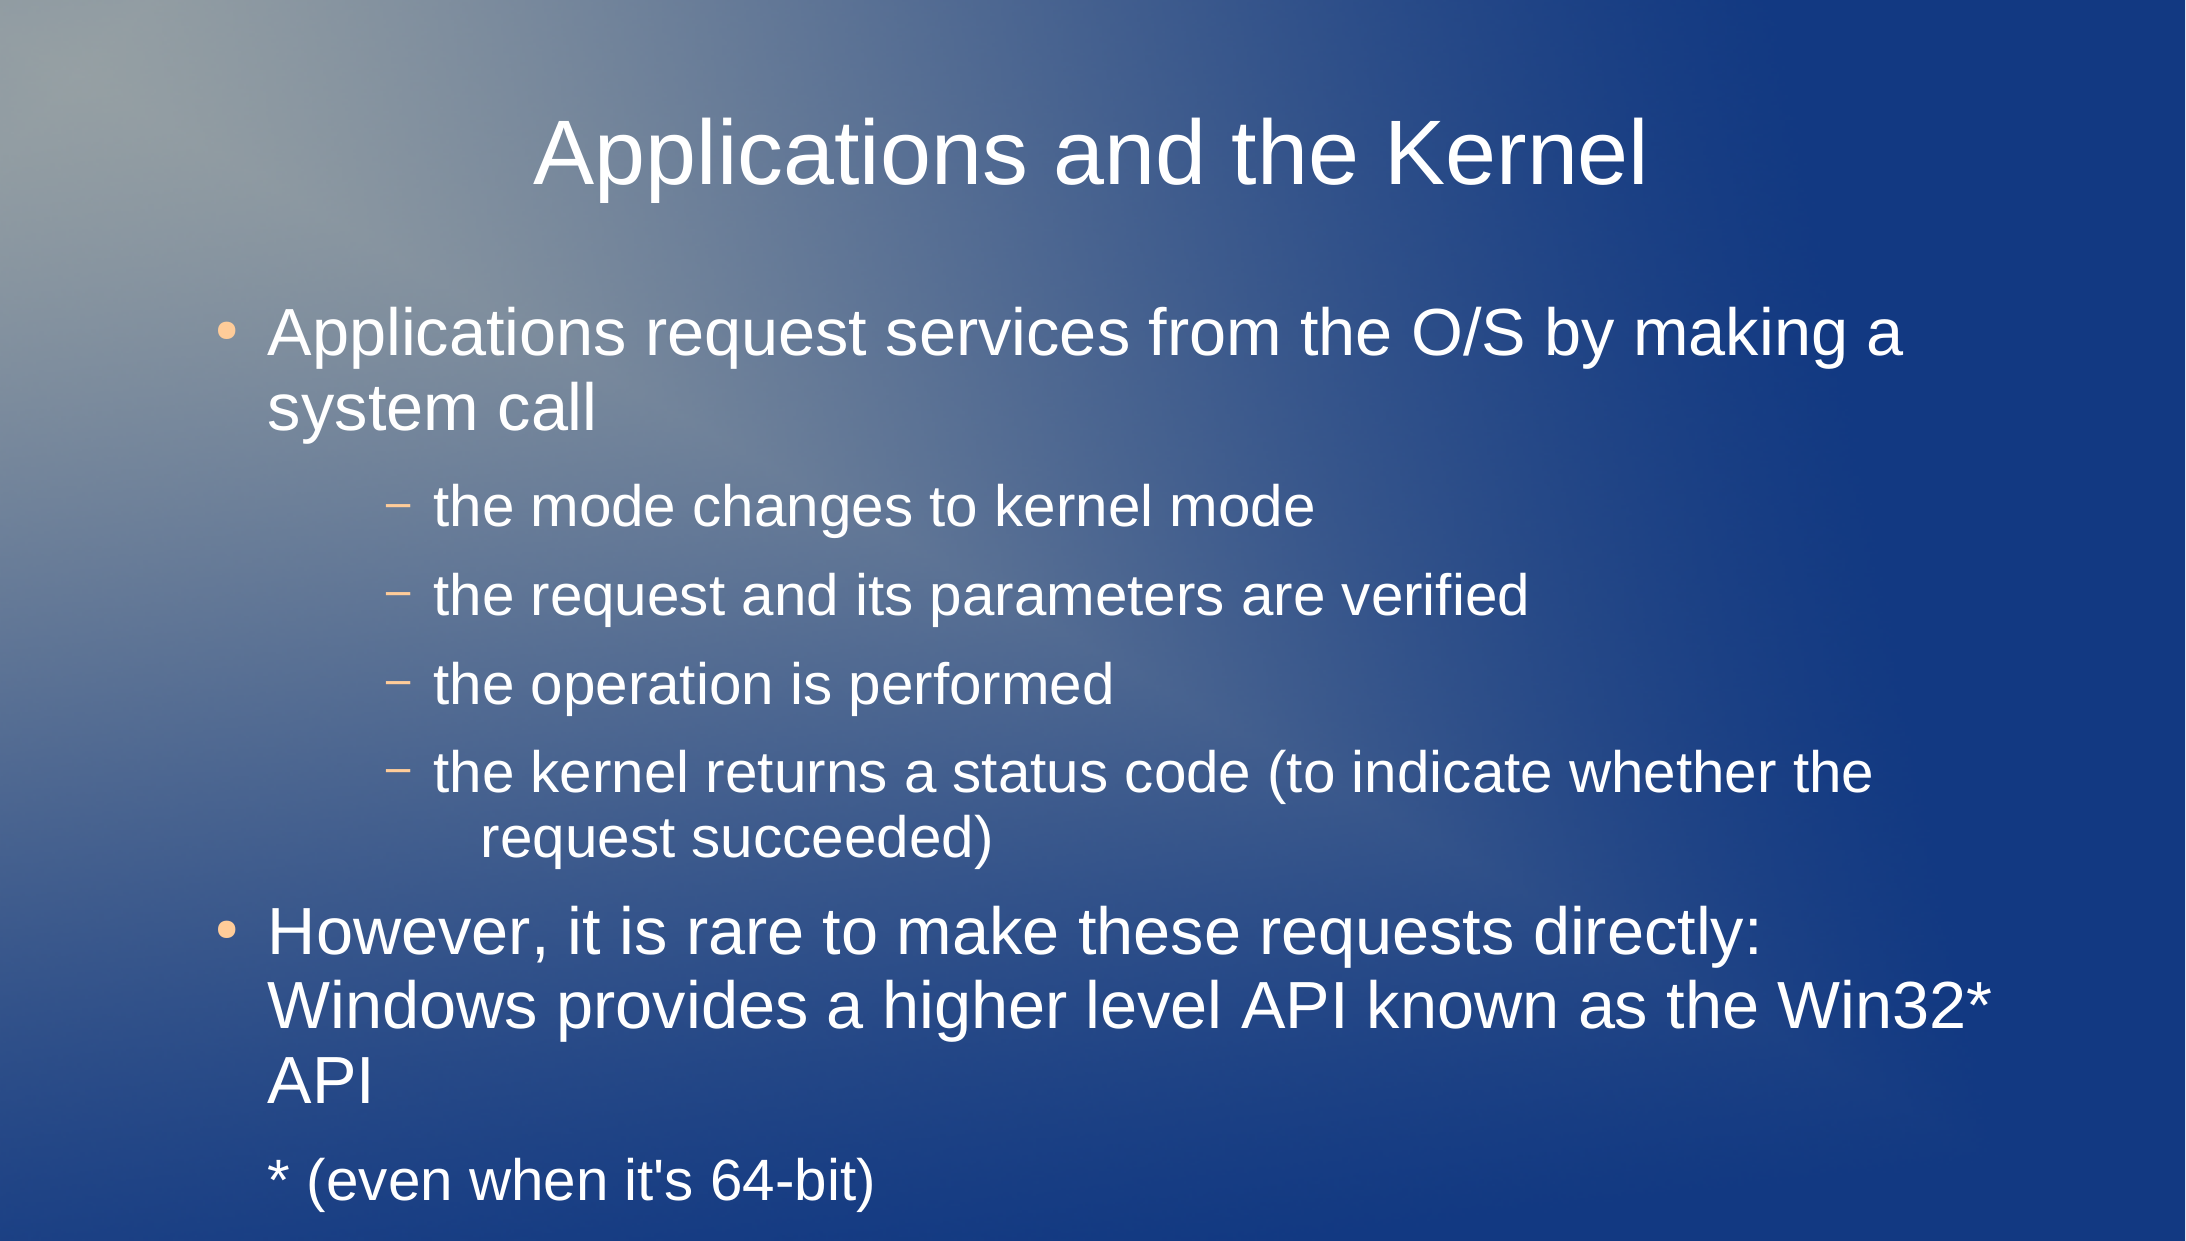

# Applications and the Kernel
Applications request services from the O/S by making a system call
the mode changes to kernel mode
the request and its parameters are verified
the operation is performed
the kernel returns a status code (to indicate whether the request succeeded)
However, it is rare to make these requests directly: Windows provides a higher level API known as the Win32* API
* (even when it's 64-bit)